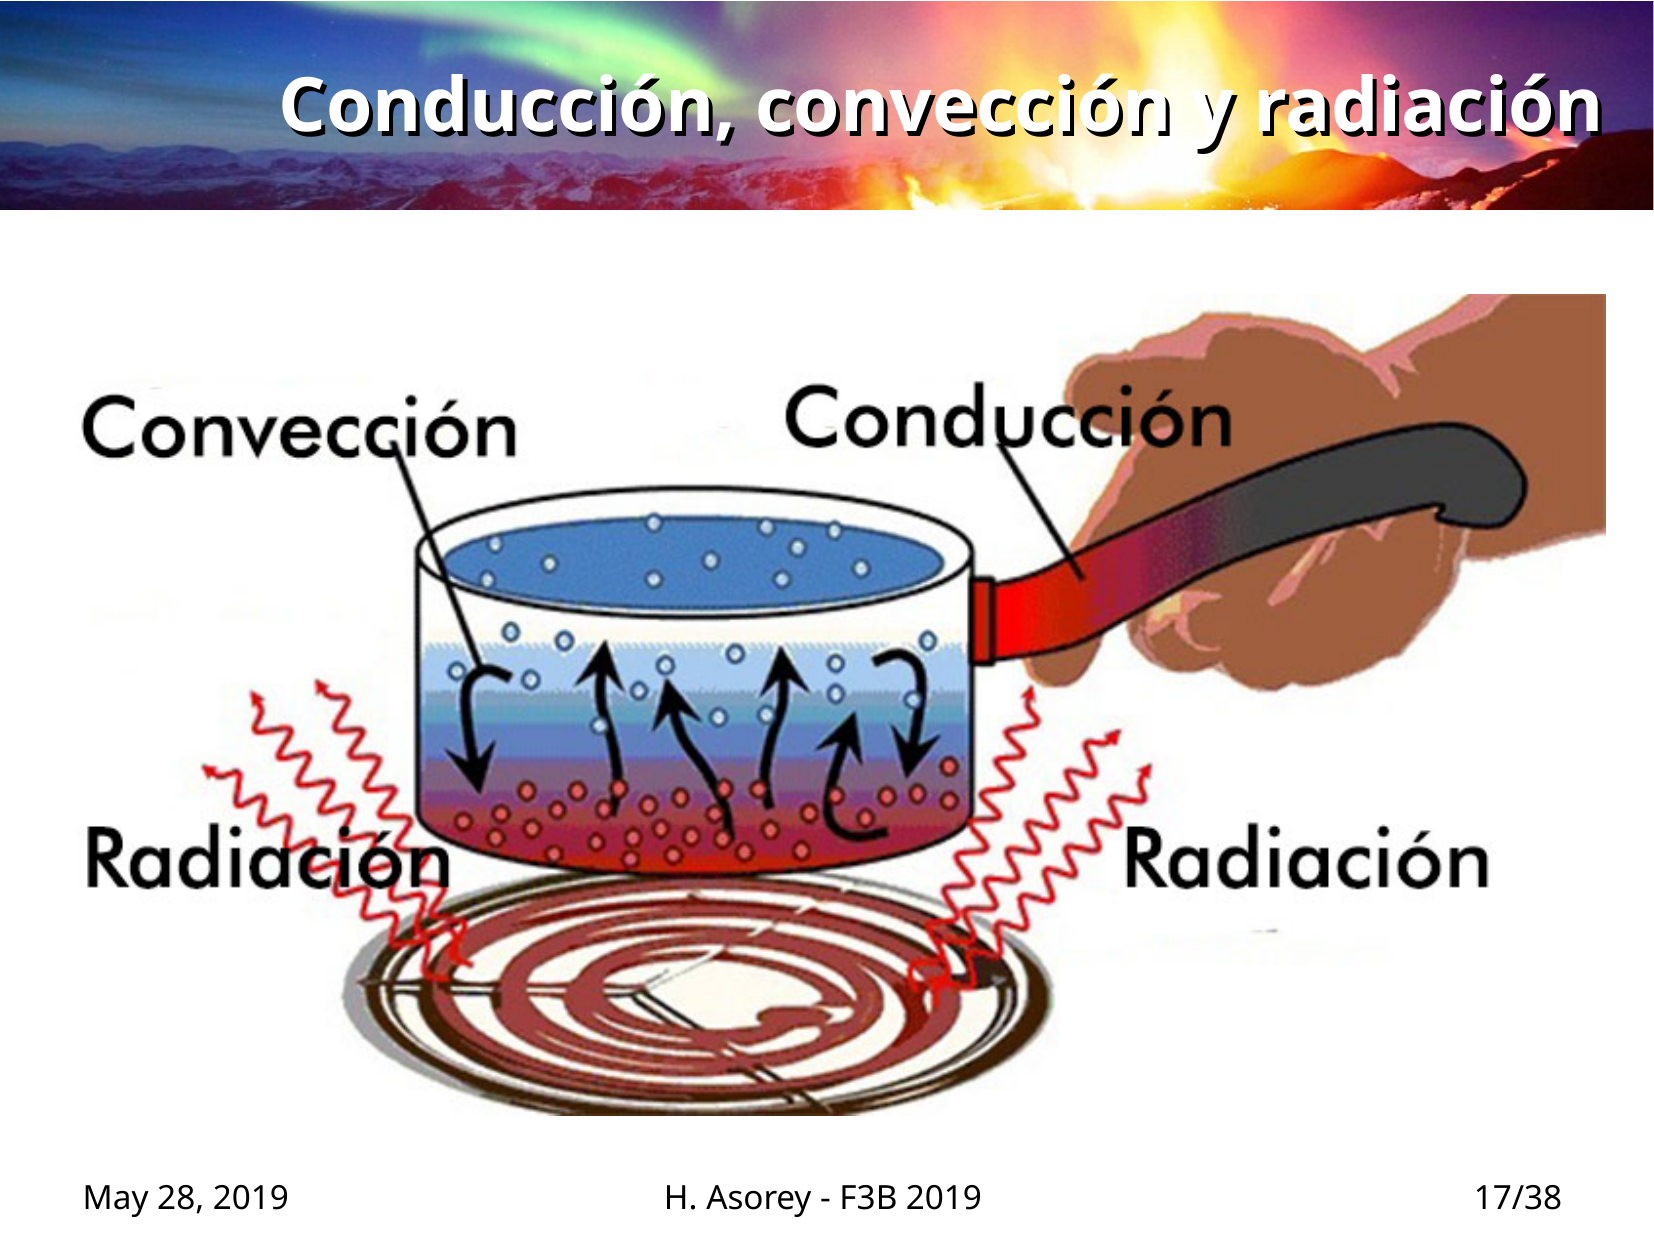

# Conducción, convección y radiación
May 28, 2019
H. Asorey - F3B 2019
17